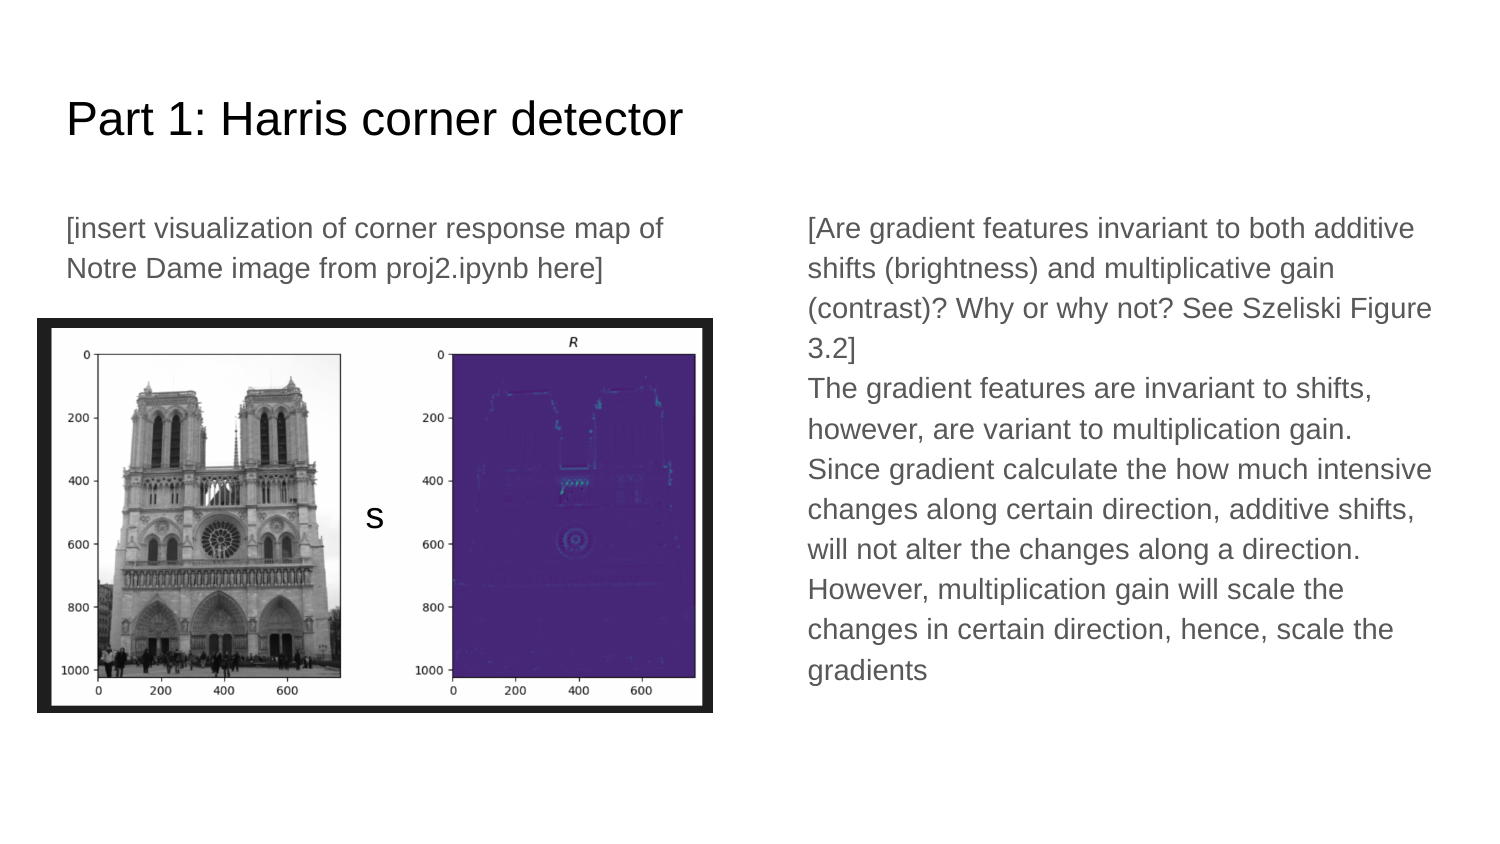

# Part 1: Harris corner detector
[insert visualization of corner response map of Notre Dame image from proj2.ipynb here]
[Are gradient features invariant to both additive shifts (brightness) and multiplicative gain (contrast)? Why or why not? See Szeliski Figure 3.2]
The gradient features are invariant to shifts, however, are variant to multiplication gain.
Since gradient calculate the how much intensive changes along certain direction, additive shifts, will not alter the changes along a direction.
However, multiplication gain will scale the changes in certain direction, hence, scale the gradients
s